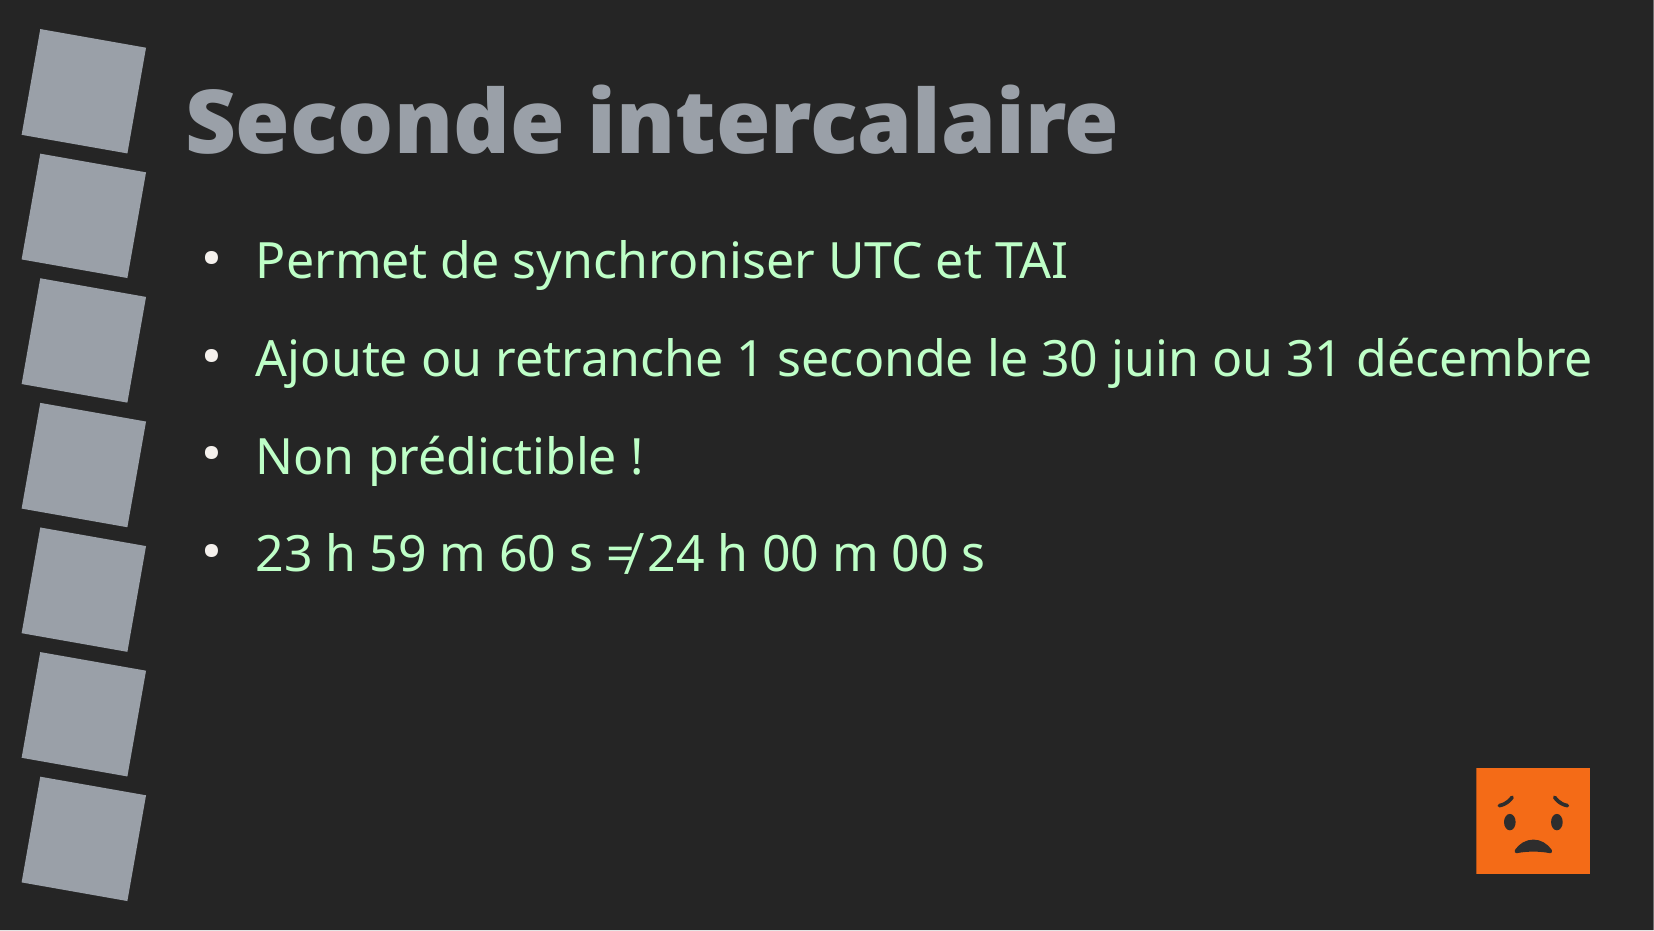

# Seconde intercalaire
Permet de synchroniser UTC et TAI
Ajoute ou retranche 1 seconde le 30 juin ou 31 décembre
Non prédictible !
23 h 59 m 60 s ≠ 24 h 00 m 00 s